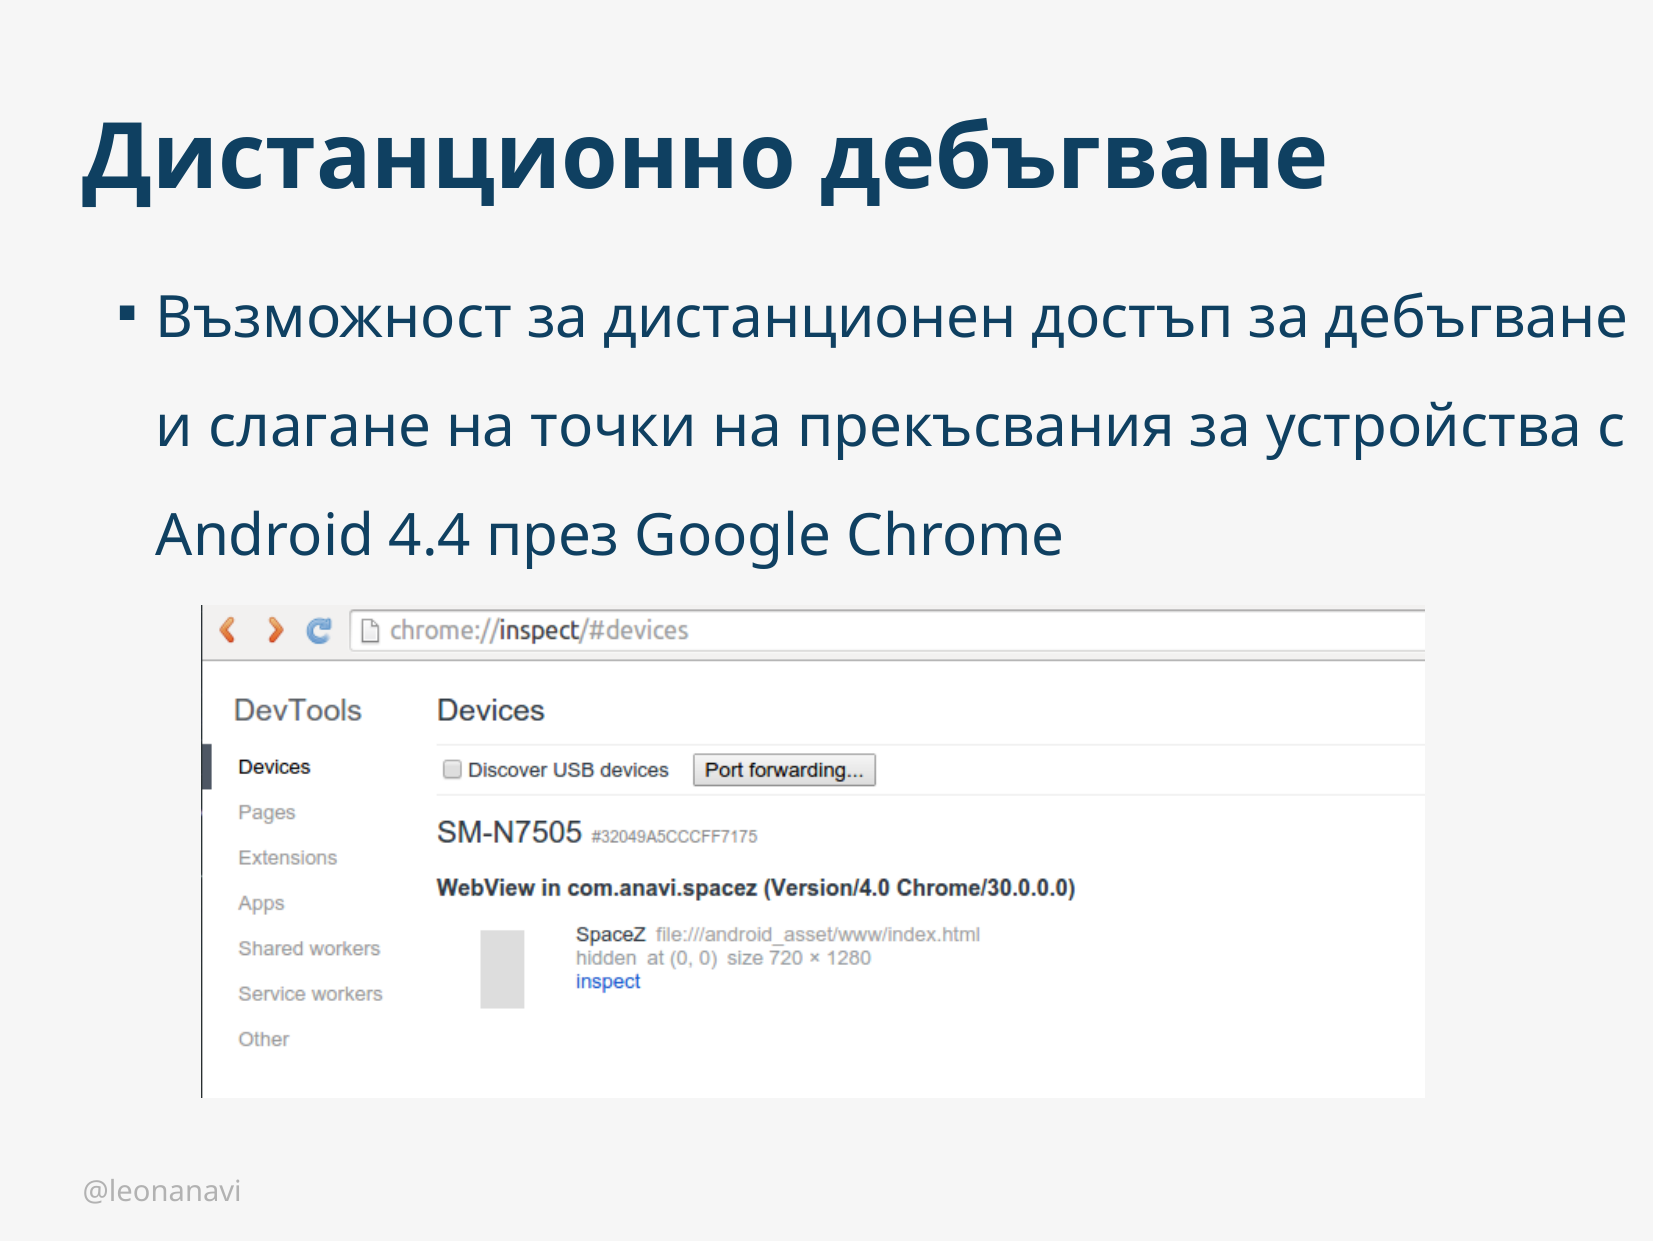

# Дистанционно дебъгване
Възможност за дистанционен достъп за дебъгване
и слагане на точки на прекъсвания за устройства с
Android 4.4 през Google Chrome